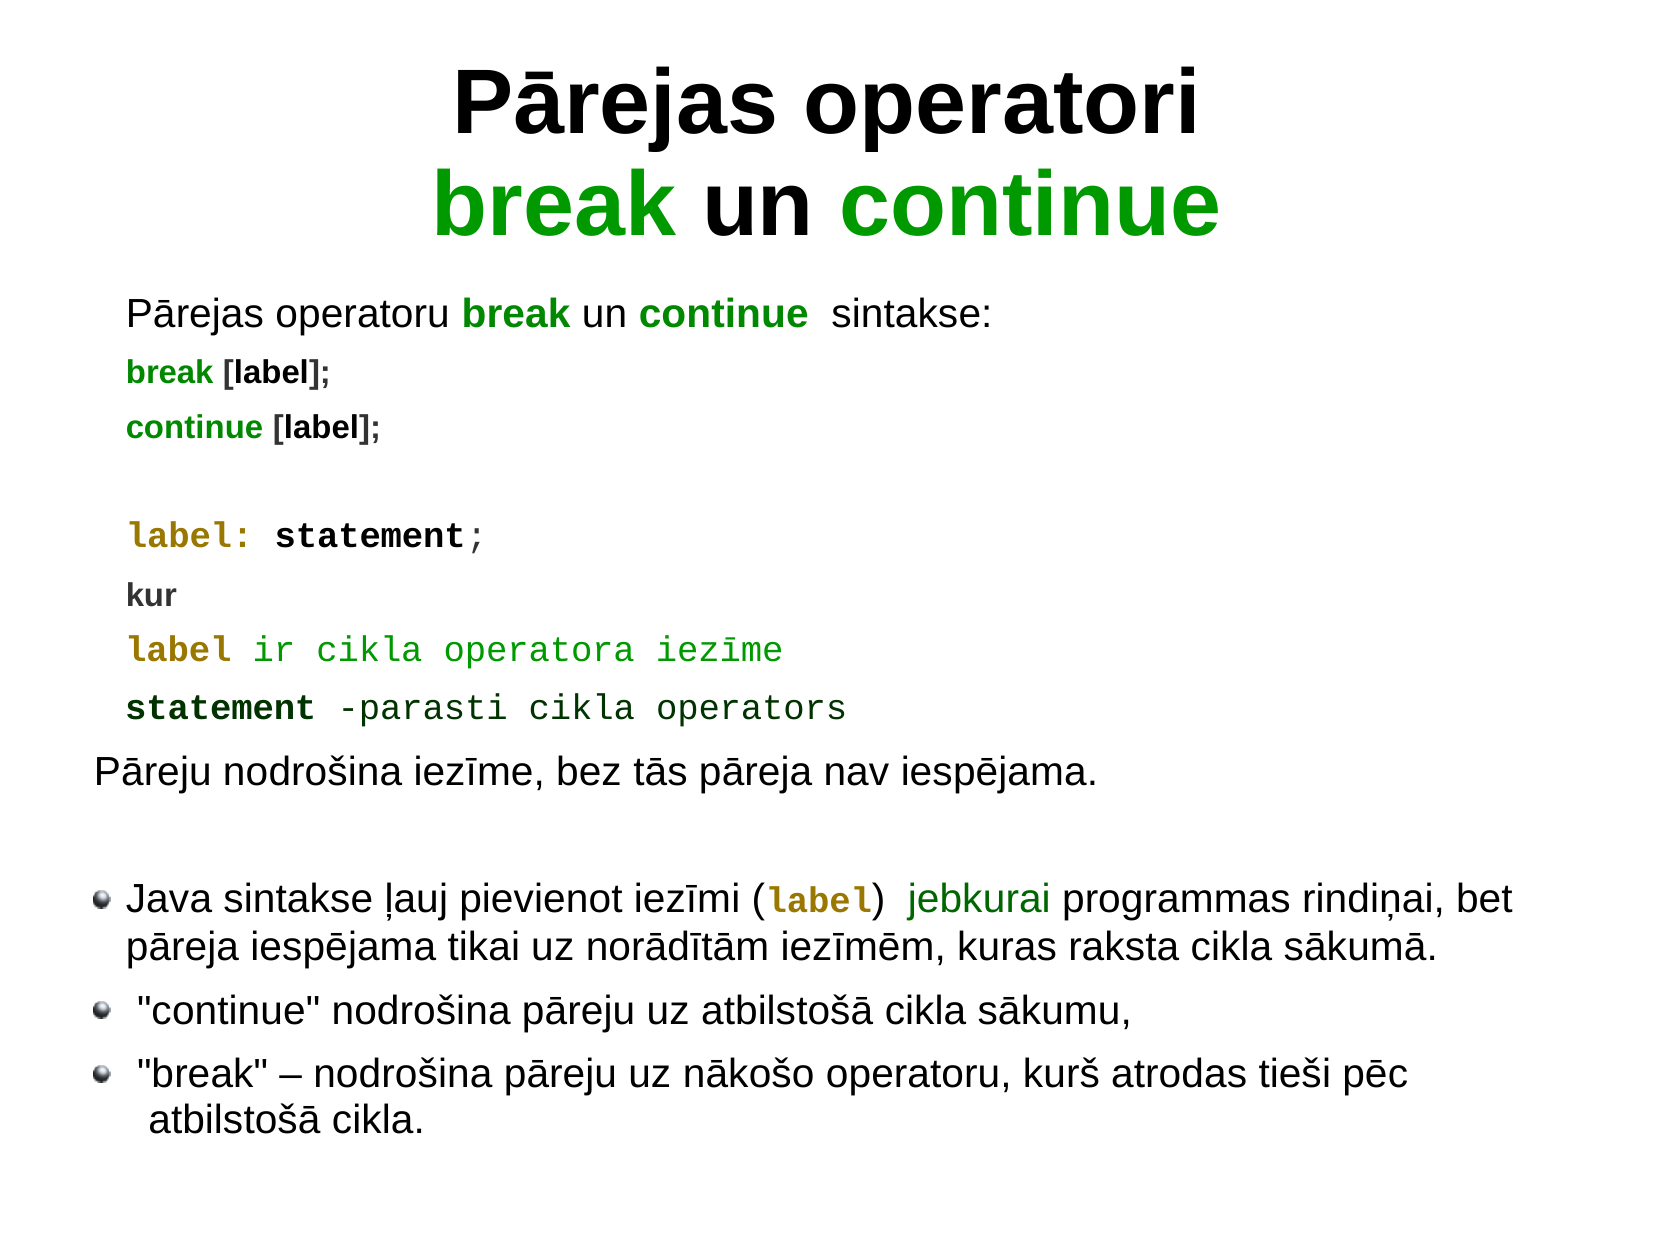

# Pārejas operatori break un continue
Pārejas operatoru break un continue sintakse:
break [label];
continue [label];
label: statement;
kur
 label ir cikla operatora iezīme
 statement -parasti cikla operators
 Pāreju nodrošina iezīme, bez tās pāreja nav iespējama.
Java sintakse ļauj pievienot iezīmi (label) jebkurai programmas rindiņai, bet pāreja iespējama tikai uz norādītām iezīmēm, kuras raksta cikla sākumā.
 "continue" nodrošina pāreju uz atbilstošā cikla sākumu,
 "break" – nodrošina pāreju uz nākošo operatoru, kurš atrodas tieši pēc atbilstošā cikla.